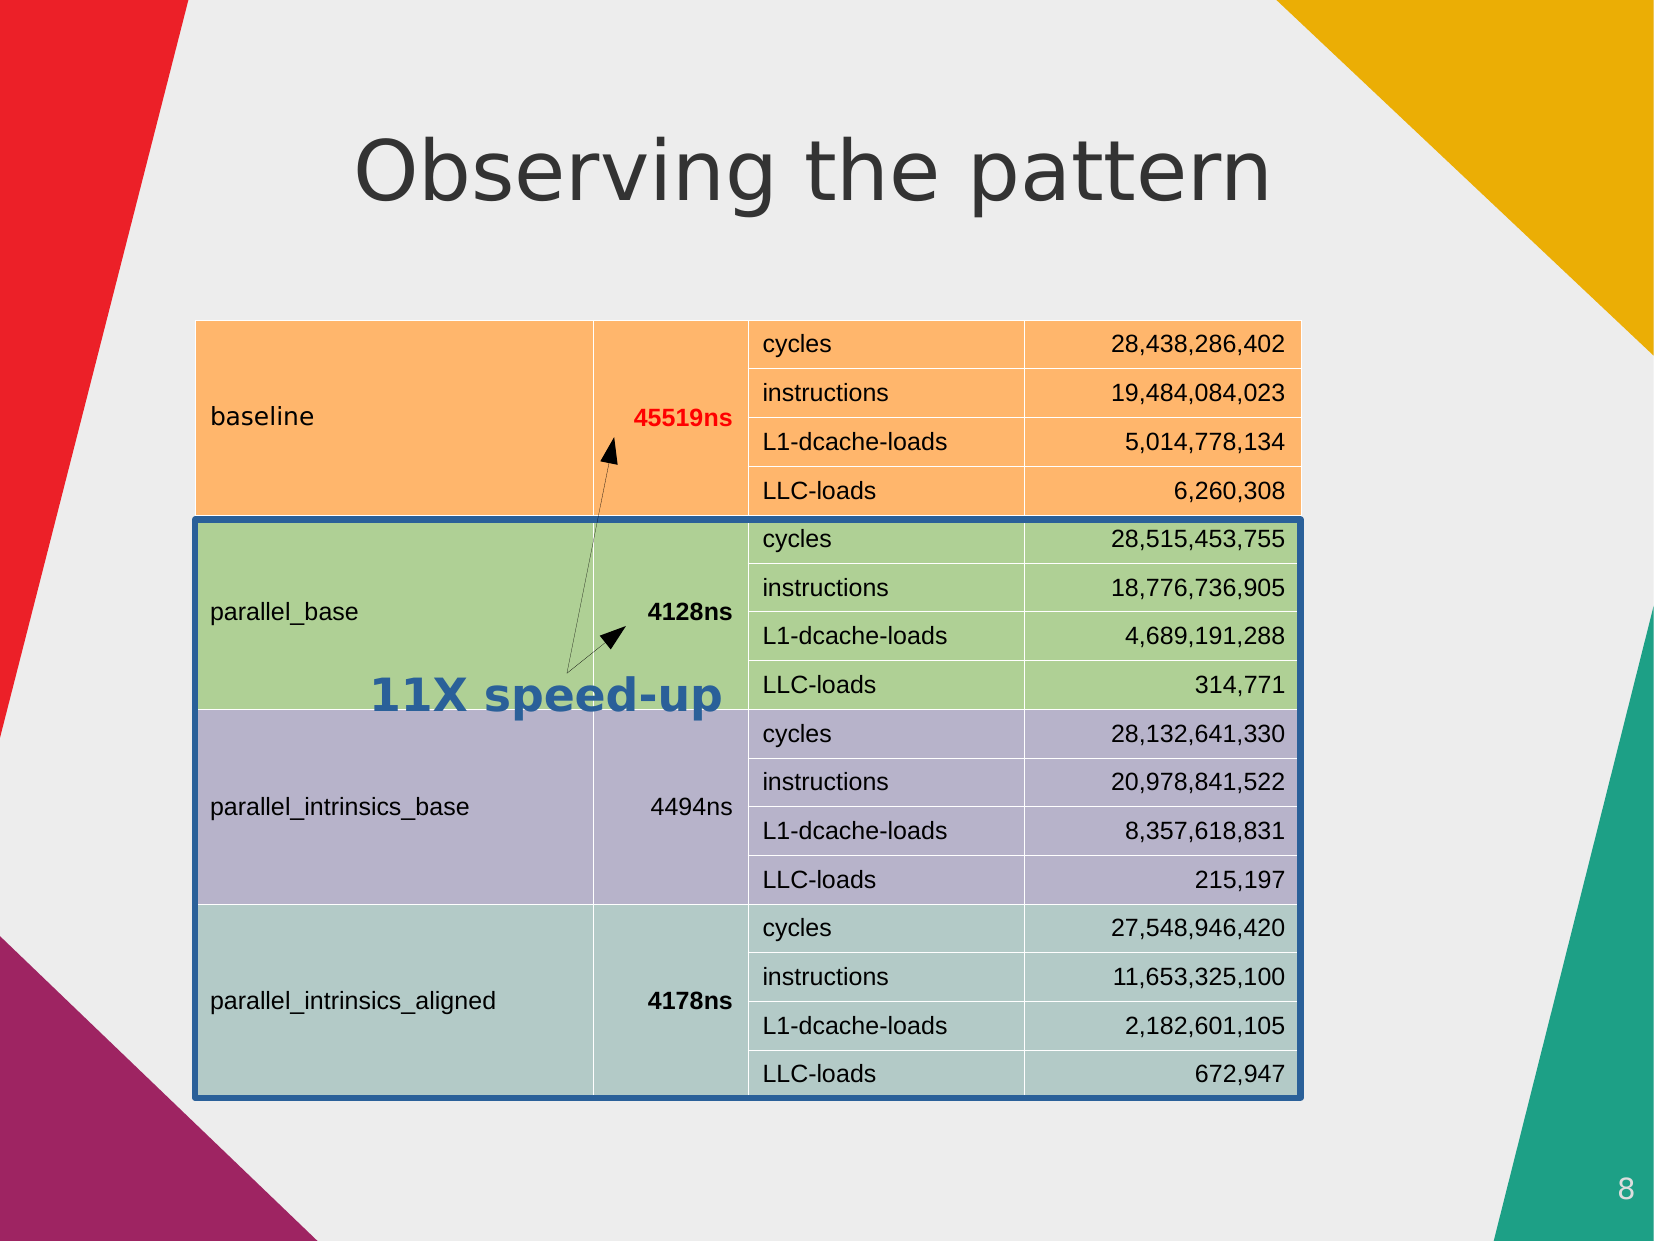

# Observing the pattern
| baseline | 45519ns | cycles | 28,438,286,402 |
| --- | --- | --- | --- |
| | | instructions | 19,484,084,023 |
| | | L1-dcache-loads | 5,014,778,134 |
| | | LLC-loads | 6,260,308 |
| parallel\_base | 4128ns | cycles | 28,515,453,755 |
| | | instructions | 18,776,736,905 |
| | | L1-dcache-loads | 4,689,191,288 |
| | | LLC-loads | 314,771 |
| parallel\_intrinsics\_base | 4494ns | cycles | 28,132,641,330 |
| | | instructions | 20,978,841,522 |
| | | L1-dcache-loads | 8,357,618,831 |
| | | LLC-loads | 215,197 |
| parallel\_intrinsics\_aligned | 4178ns | cycles | 27,548,946,420 |
| | | instructions | 11,653,325,100 |
| | | L1-dcache-loads | 2,182,601,105 |
| | | LLC-loads | 672,947 |
11X speed-up
8